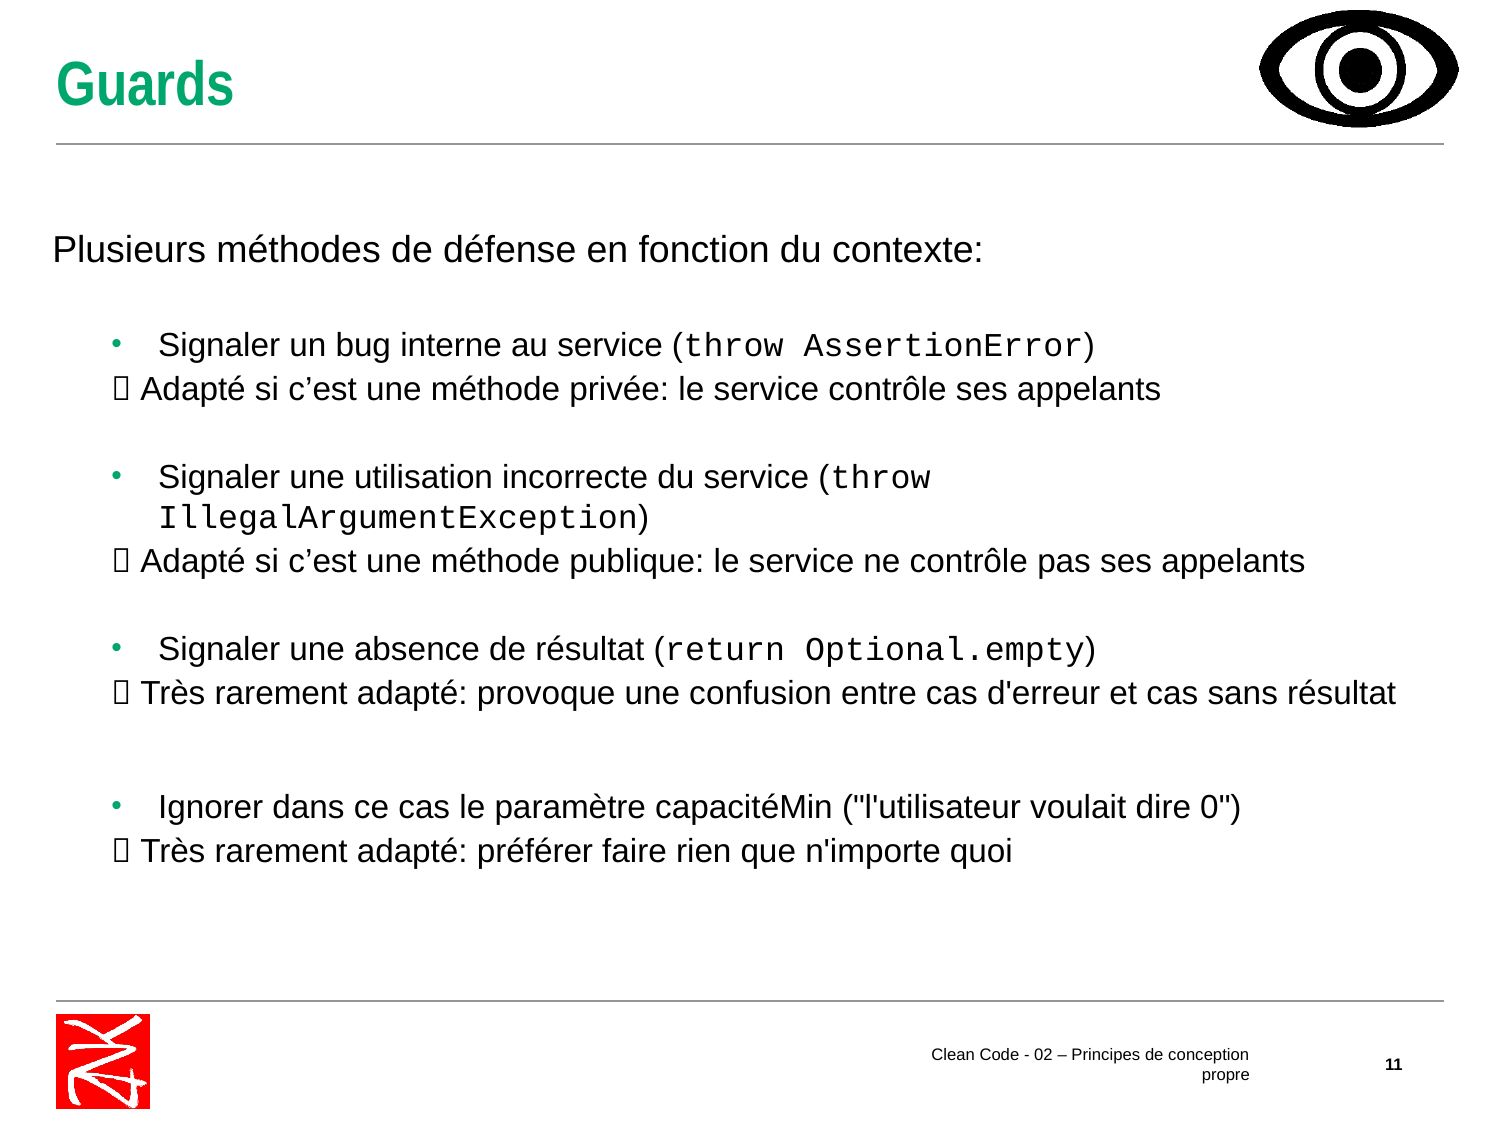

# Guards
Plusieurs méthodes de défense en fonction du contexte:
Signaler un bug interne au service (throw AssertionError)
 Adapté si c’est une méthode privée: le service contrôle ses appelants
Signaler une utilisation incorrecte du service (throw IllegalArgumentException)
 Adapté si c’est une méthode publique: le service ne contrôle pas ses appelants
Signaler une absence de résultat (return Optional.empty)
 Très rarement adapté: provoque une confusion entre cas d'erreur et cas sans résultat
Ignorer dans ce cas le paramètre capacitéMin ("l'utilisateur voulait dire 0")
 Très rarement adapté: préférer faire rien que n'importe quoi
Clean Code - 02 – Principes de conception propre